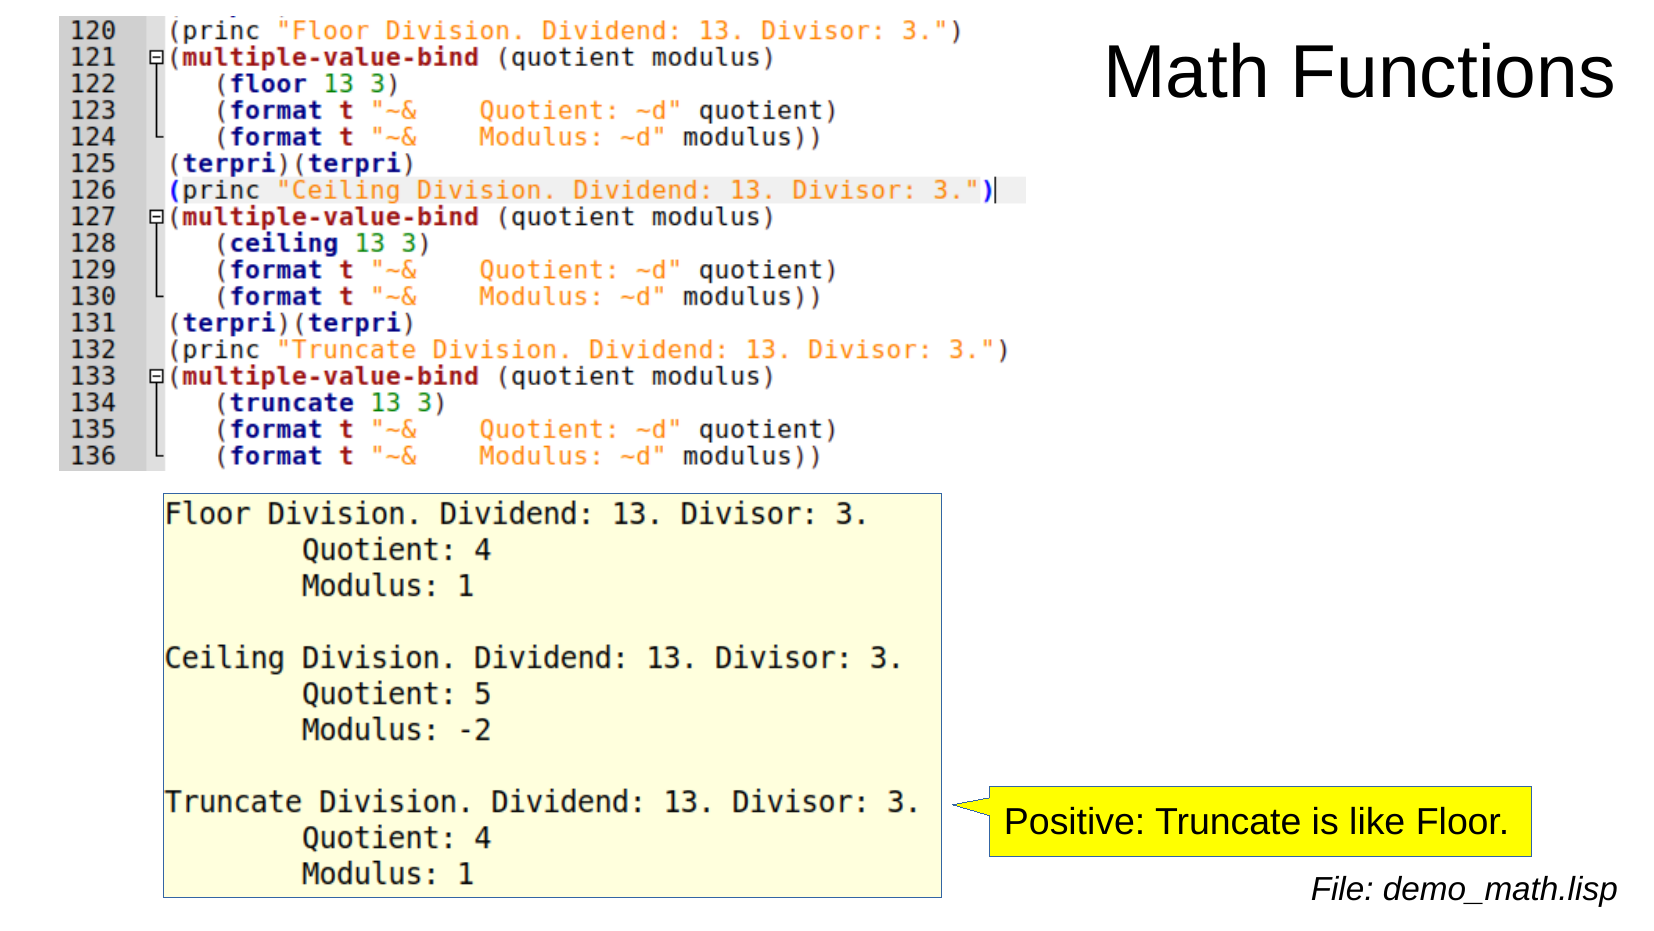

# Math Functions
Positive: Truncate is like Floor.
File: demo_math.lisp